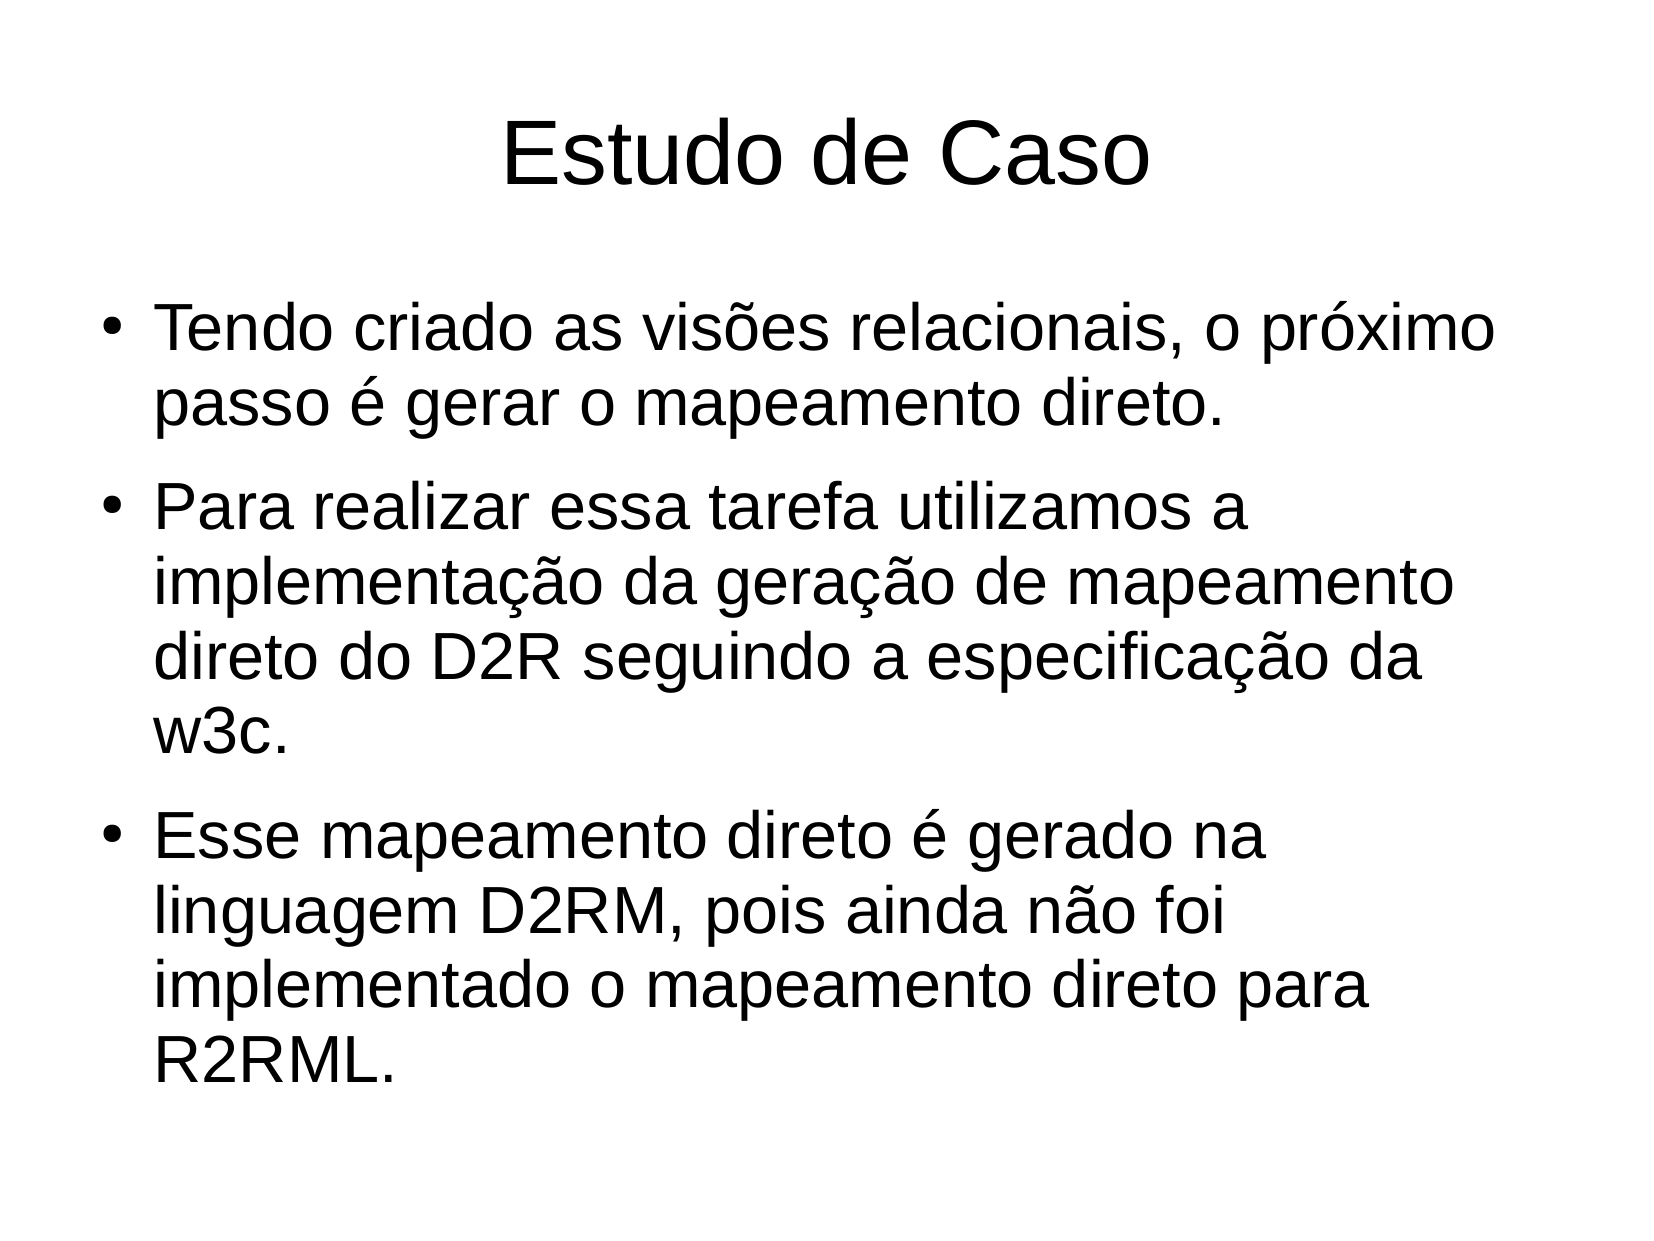

# Estudo de Caso
Tendo criado as visões relacionais, o próximo passo é gerar o mapeamento direto.
Para realizar essa tarefa utilizamos a implementação da geração de mapeamento direto do D2R seguindo a especificação da w3c.
Esse mapeamento direto é gerado na linguagem D2RM, pois ainda não foi implementado o mapeamento direto para R2RML.